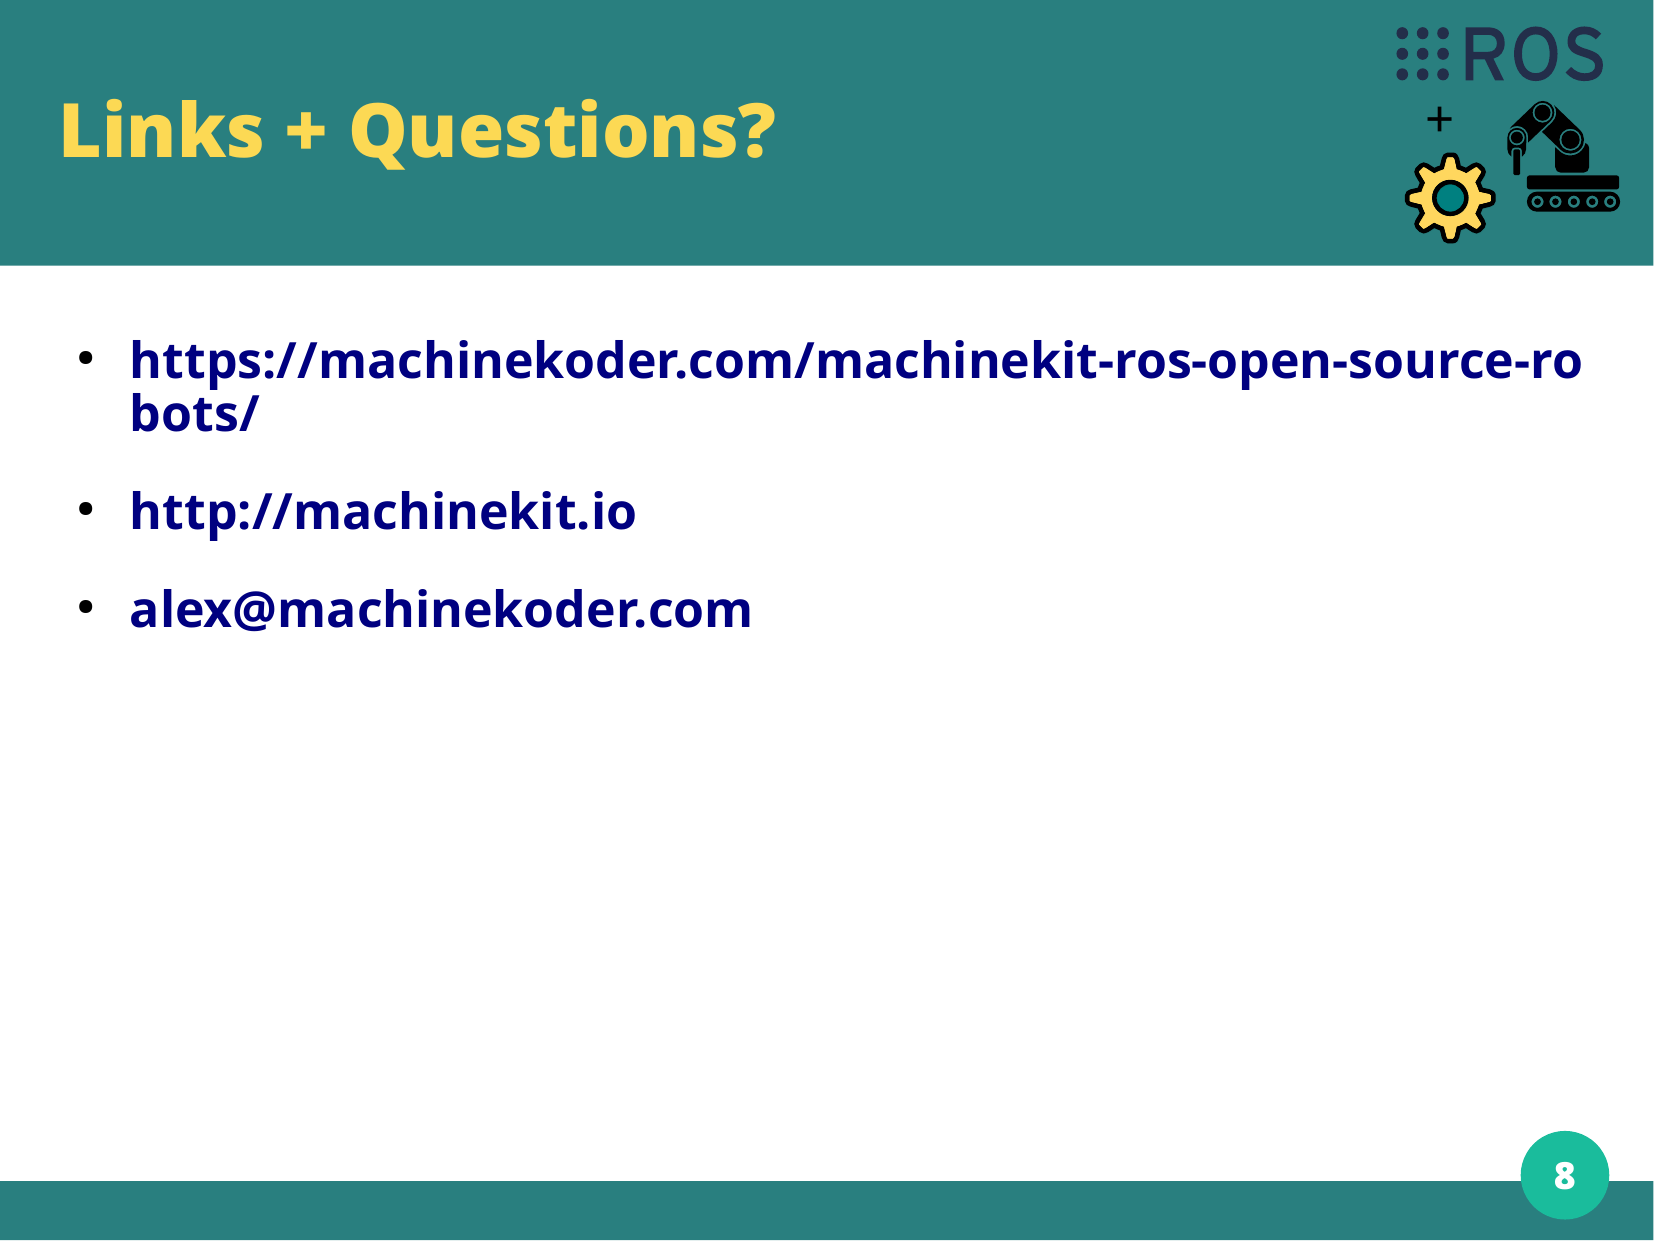

# Links + Questions?
https://machinekoder.com/machinekit-ros-open-source-robots/
http://machinekit.io
alex@machinekoder.com
8